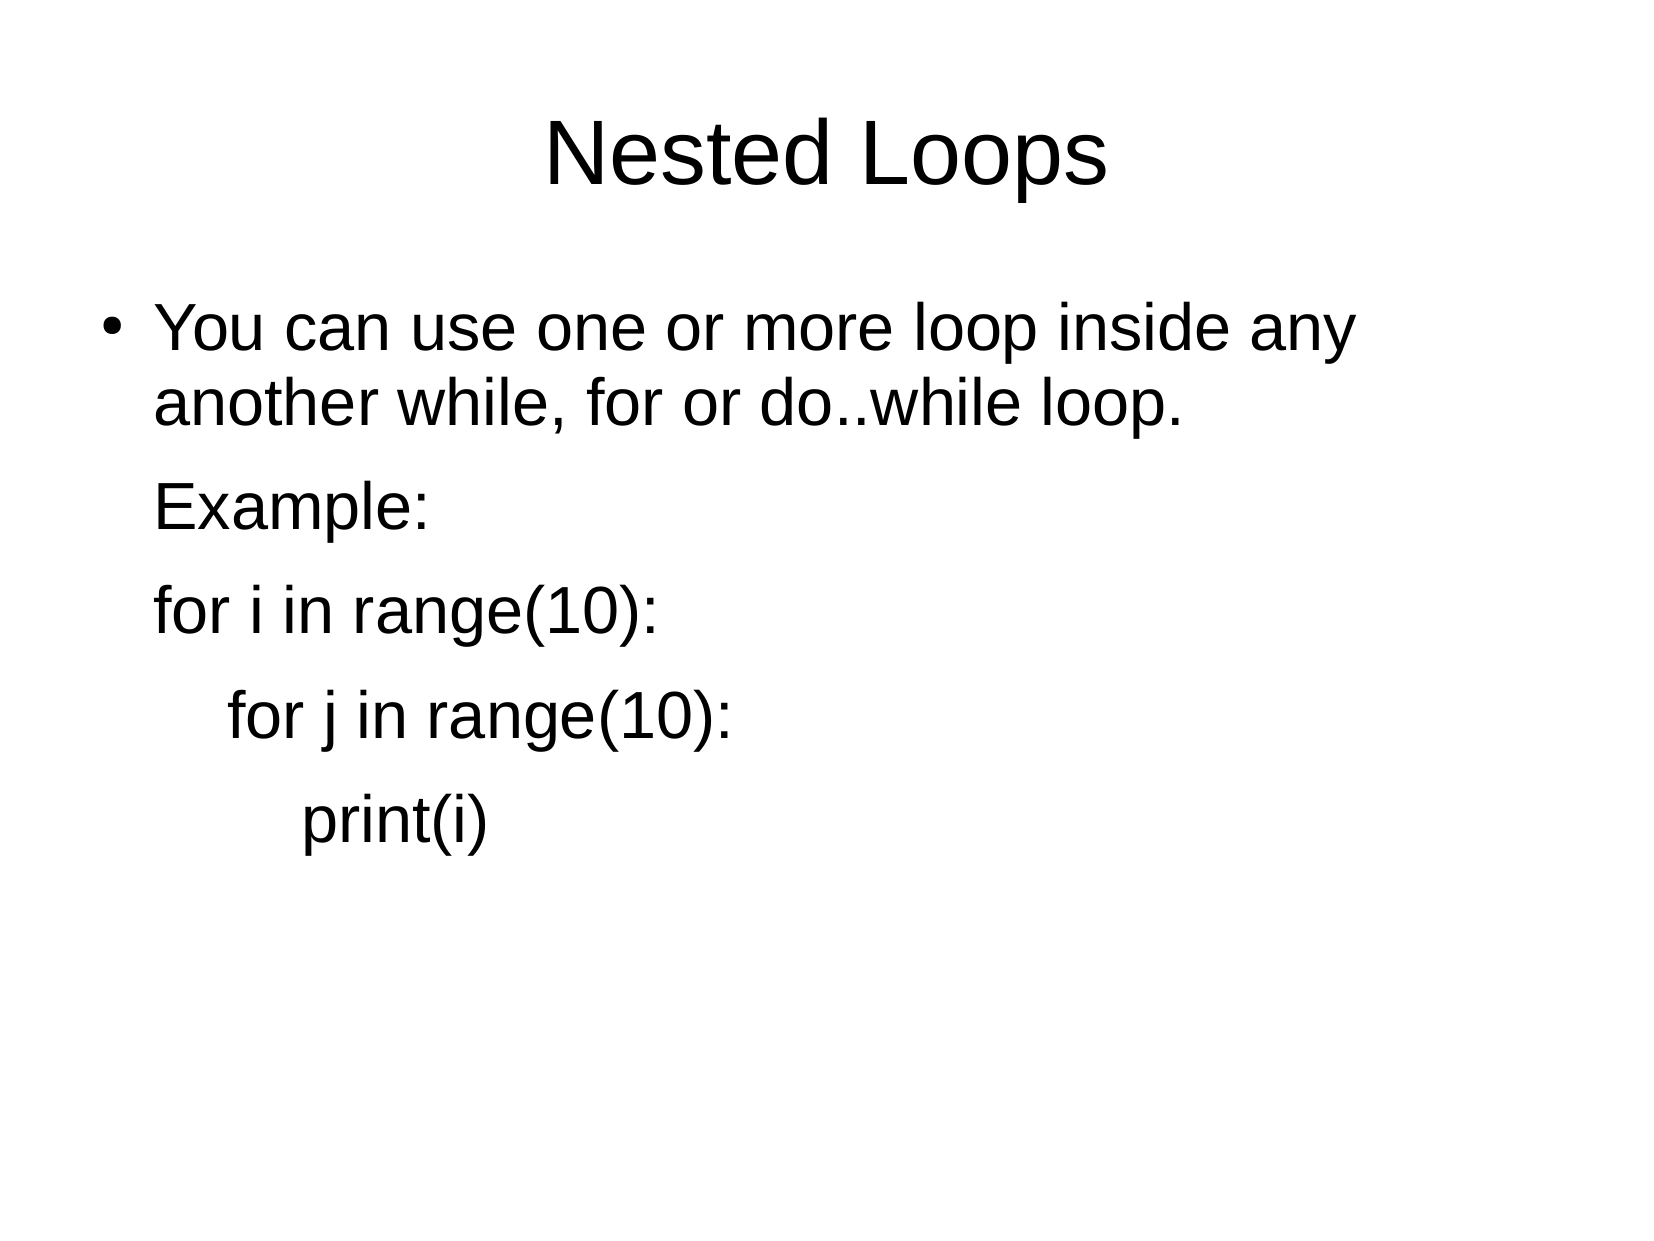

# Nested Loops
You can use one or more loop inside any another while, for or do..while loop.
Example:
for i in range(10):
 for j in range(10):
 print(i)